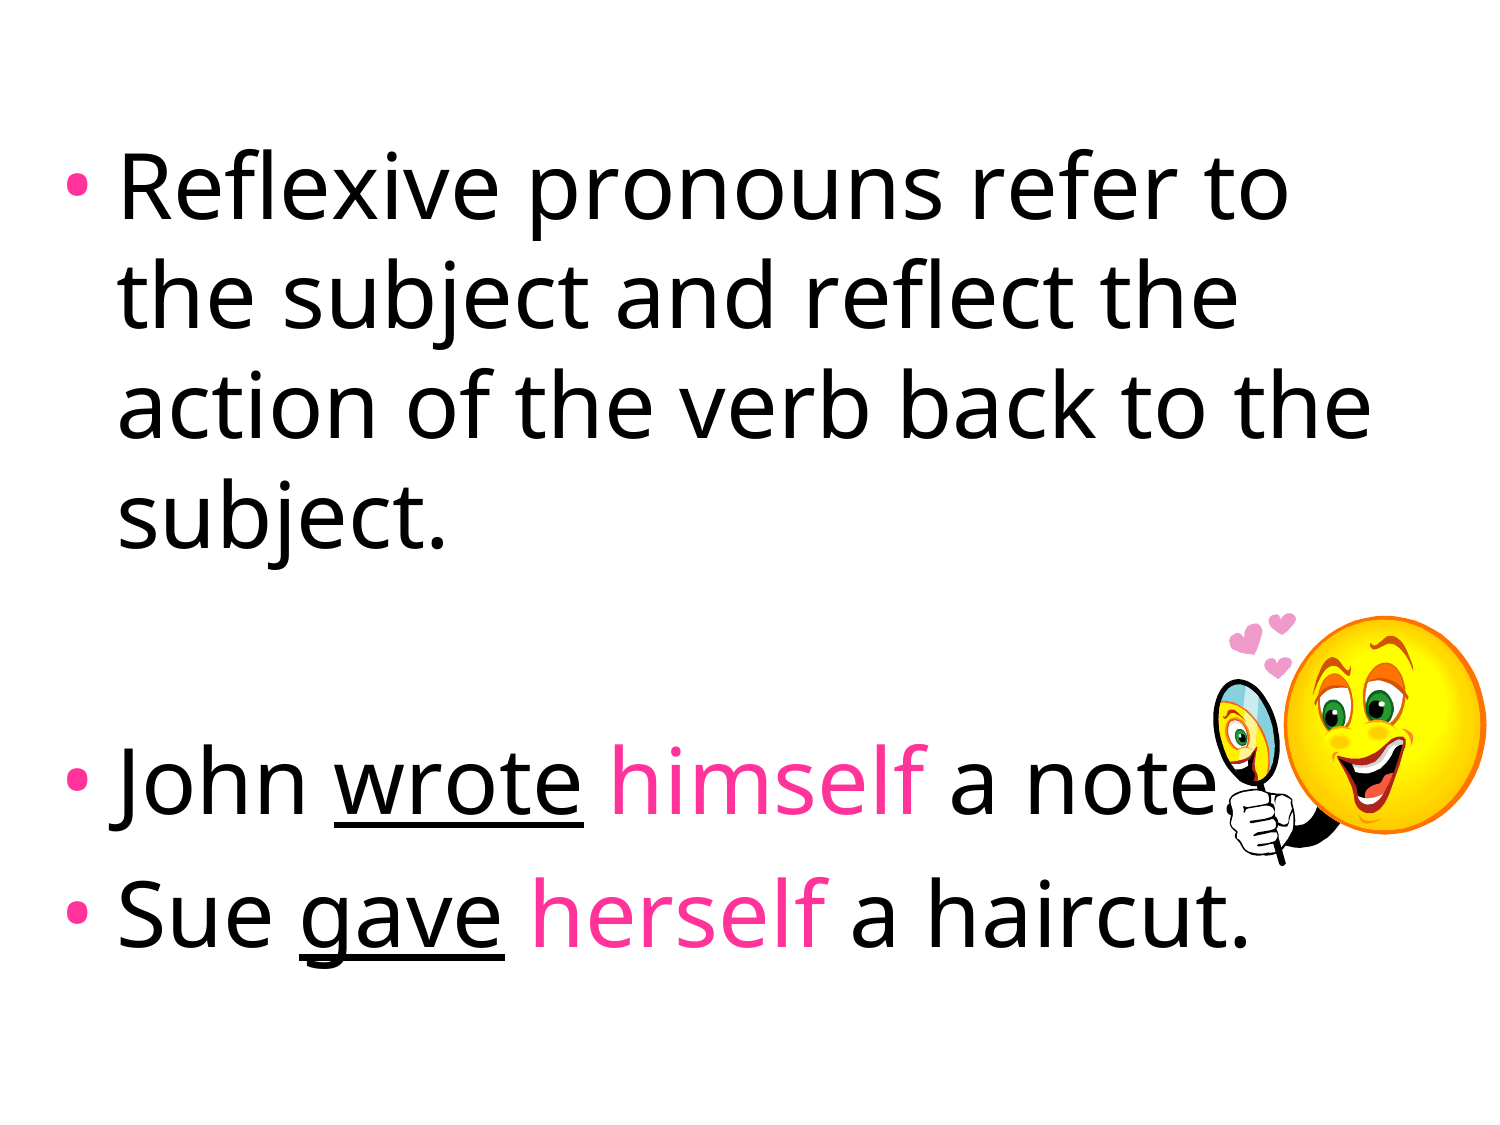

Reflexive Pronouns
Reflexive pronouns refer to the subject and reflect the action of the verb back to the subject.
John wrote himself a note.
Sue gave herself a haircut.